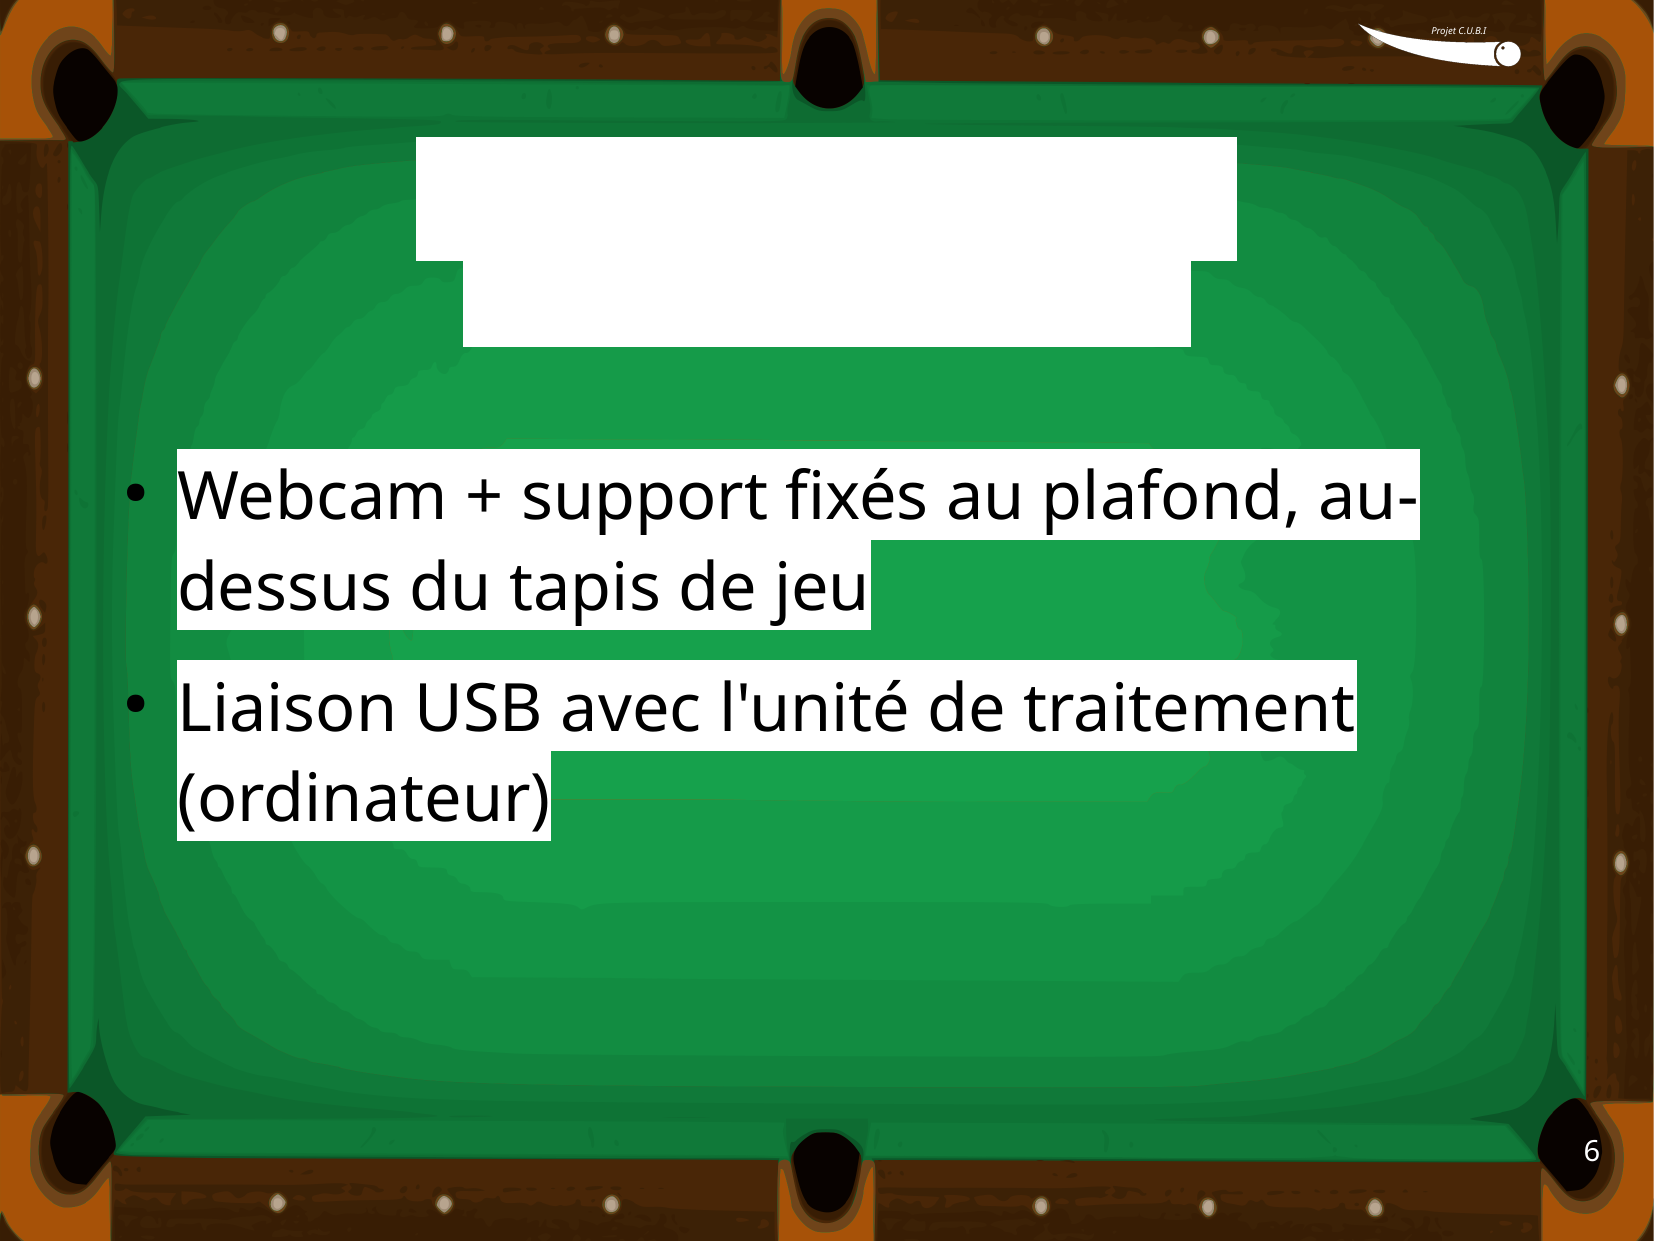

# Cahier des charges FP1 :Capturer une image
Webcam + support fixés au plafond, au-dessus du tapis de jeu
Liaison USB avec l'unité de traitement (ordinateur)
6